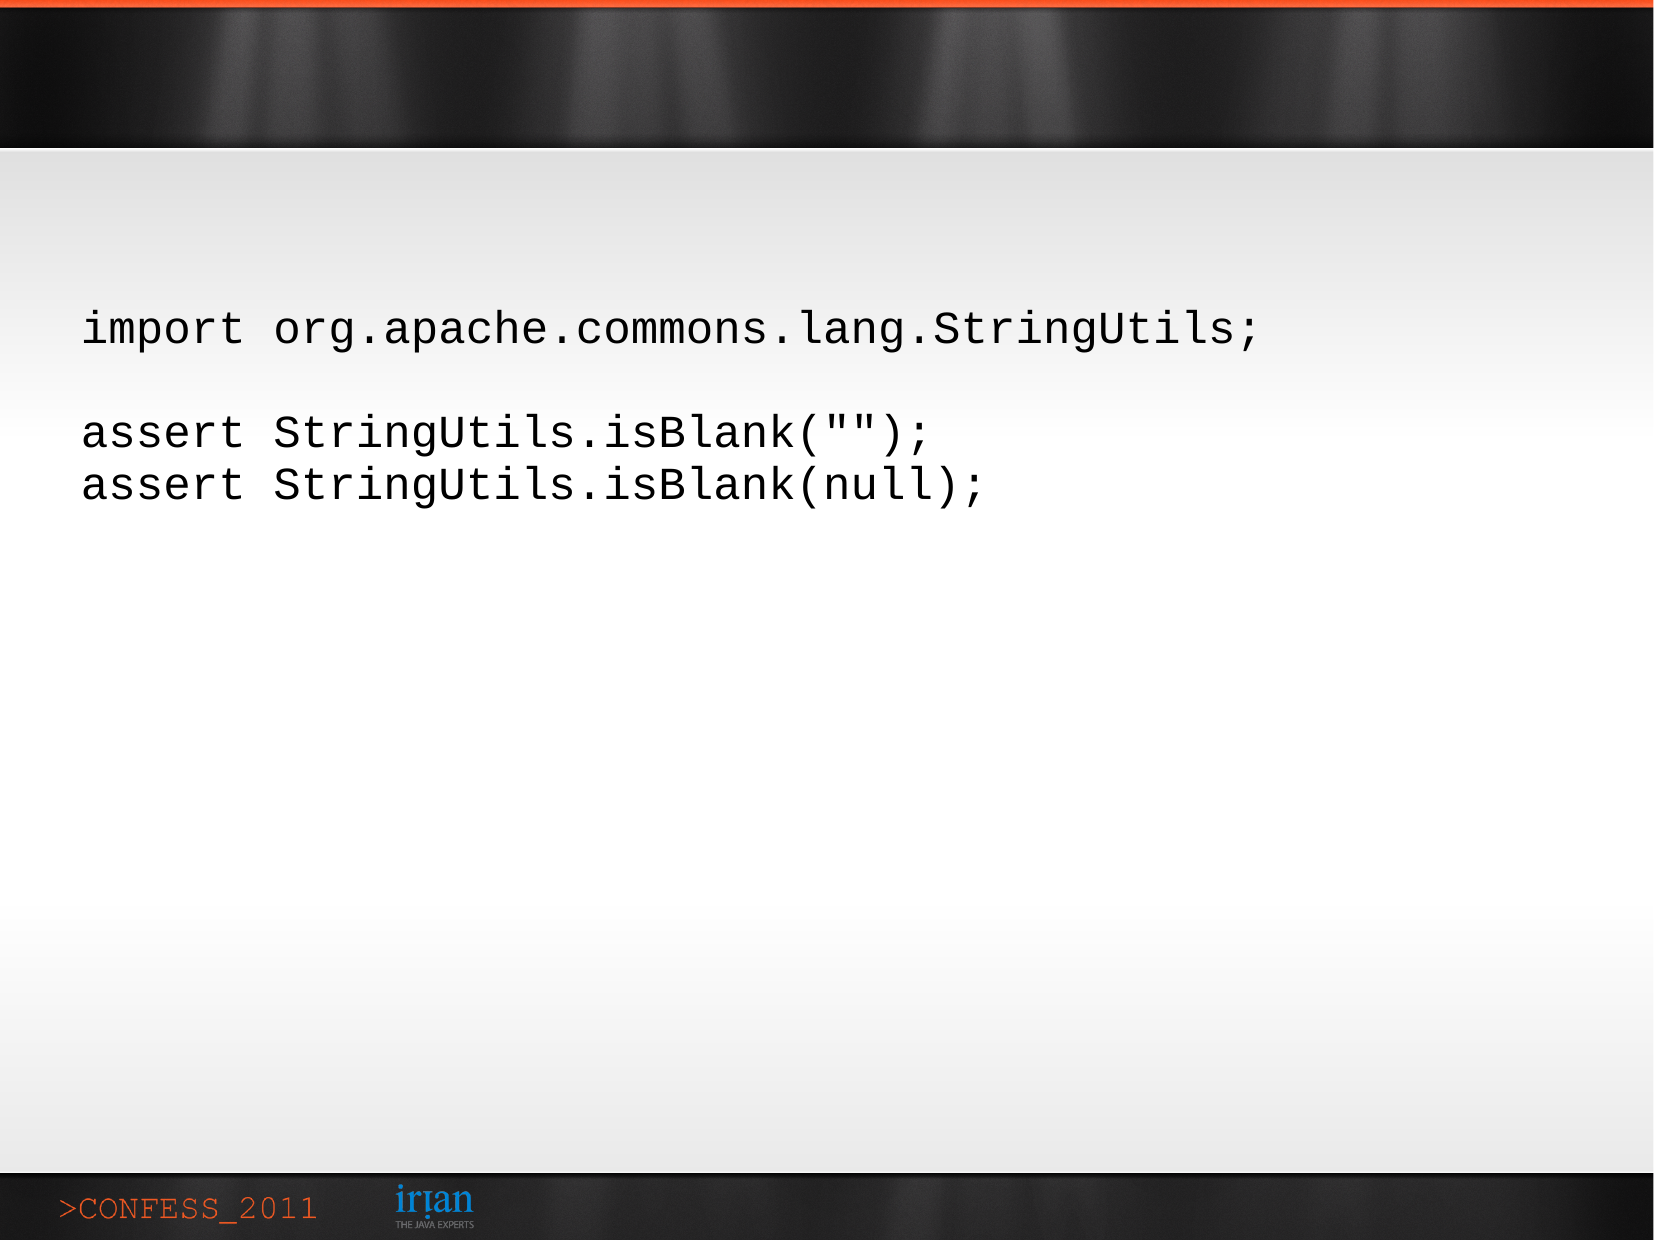

#
import org.apache.commons.lang.StringUtils;
assert StringUtils.isBlank("");
assert StringUtils.isBlank(null);